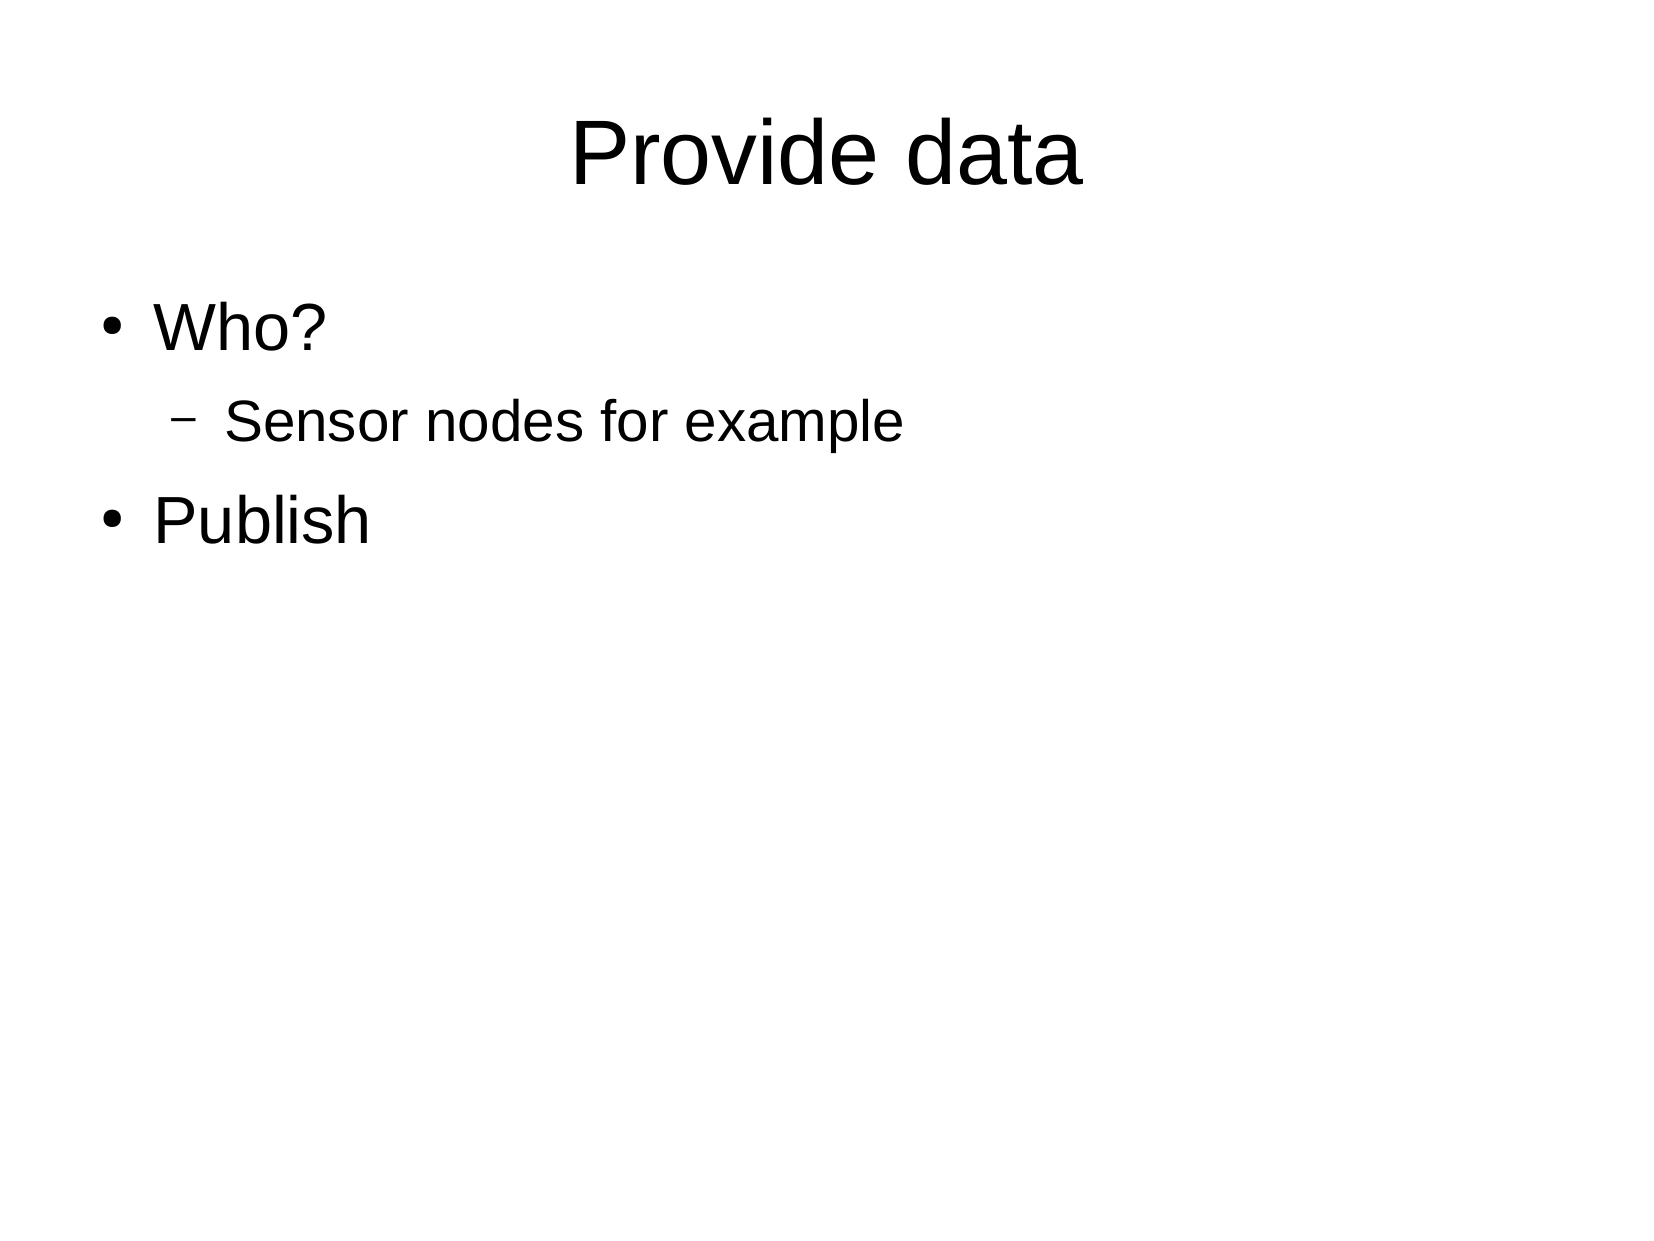

# Provide data
Who?
Sensor nodes for example
Publish